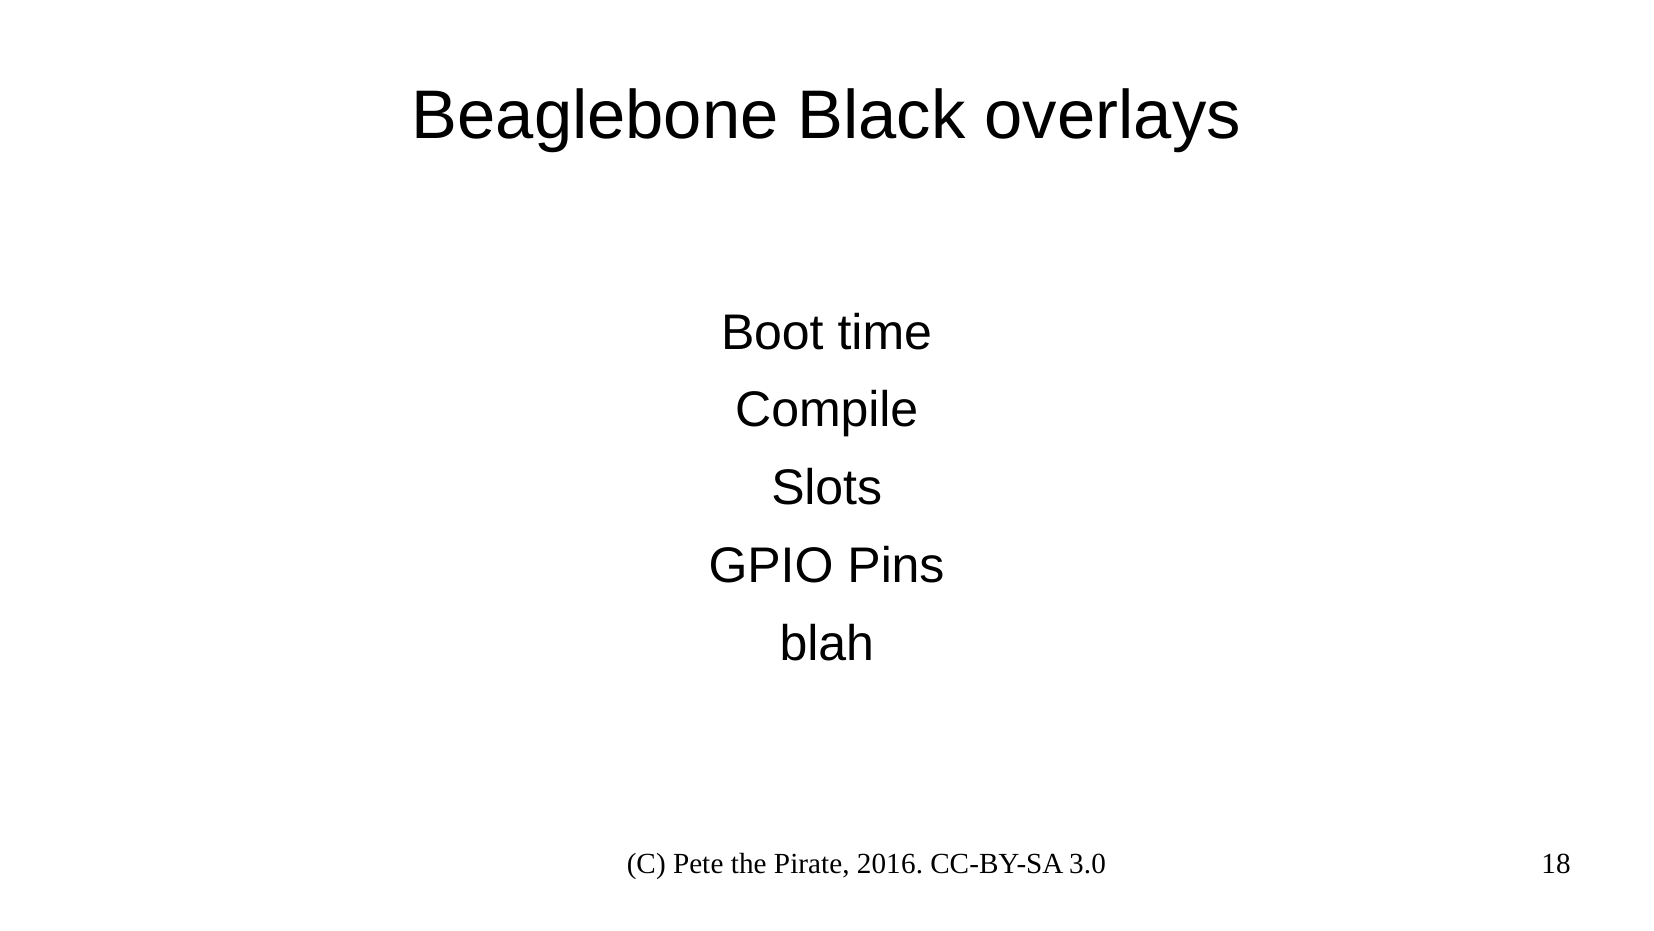

# Beaglebone Black overlays
Boot time
Compile
Slots
GPIO Pins
blah
(C) Pete the Pirate, 2016. CC-BY-SA 3.0
18